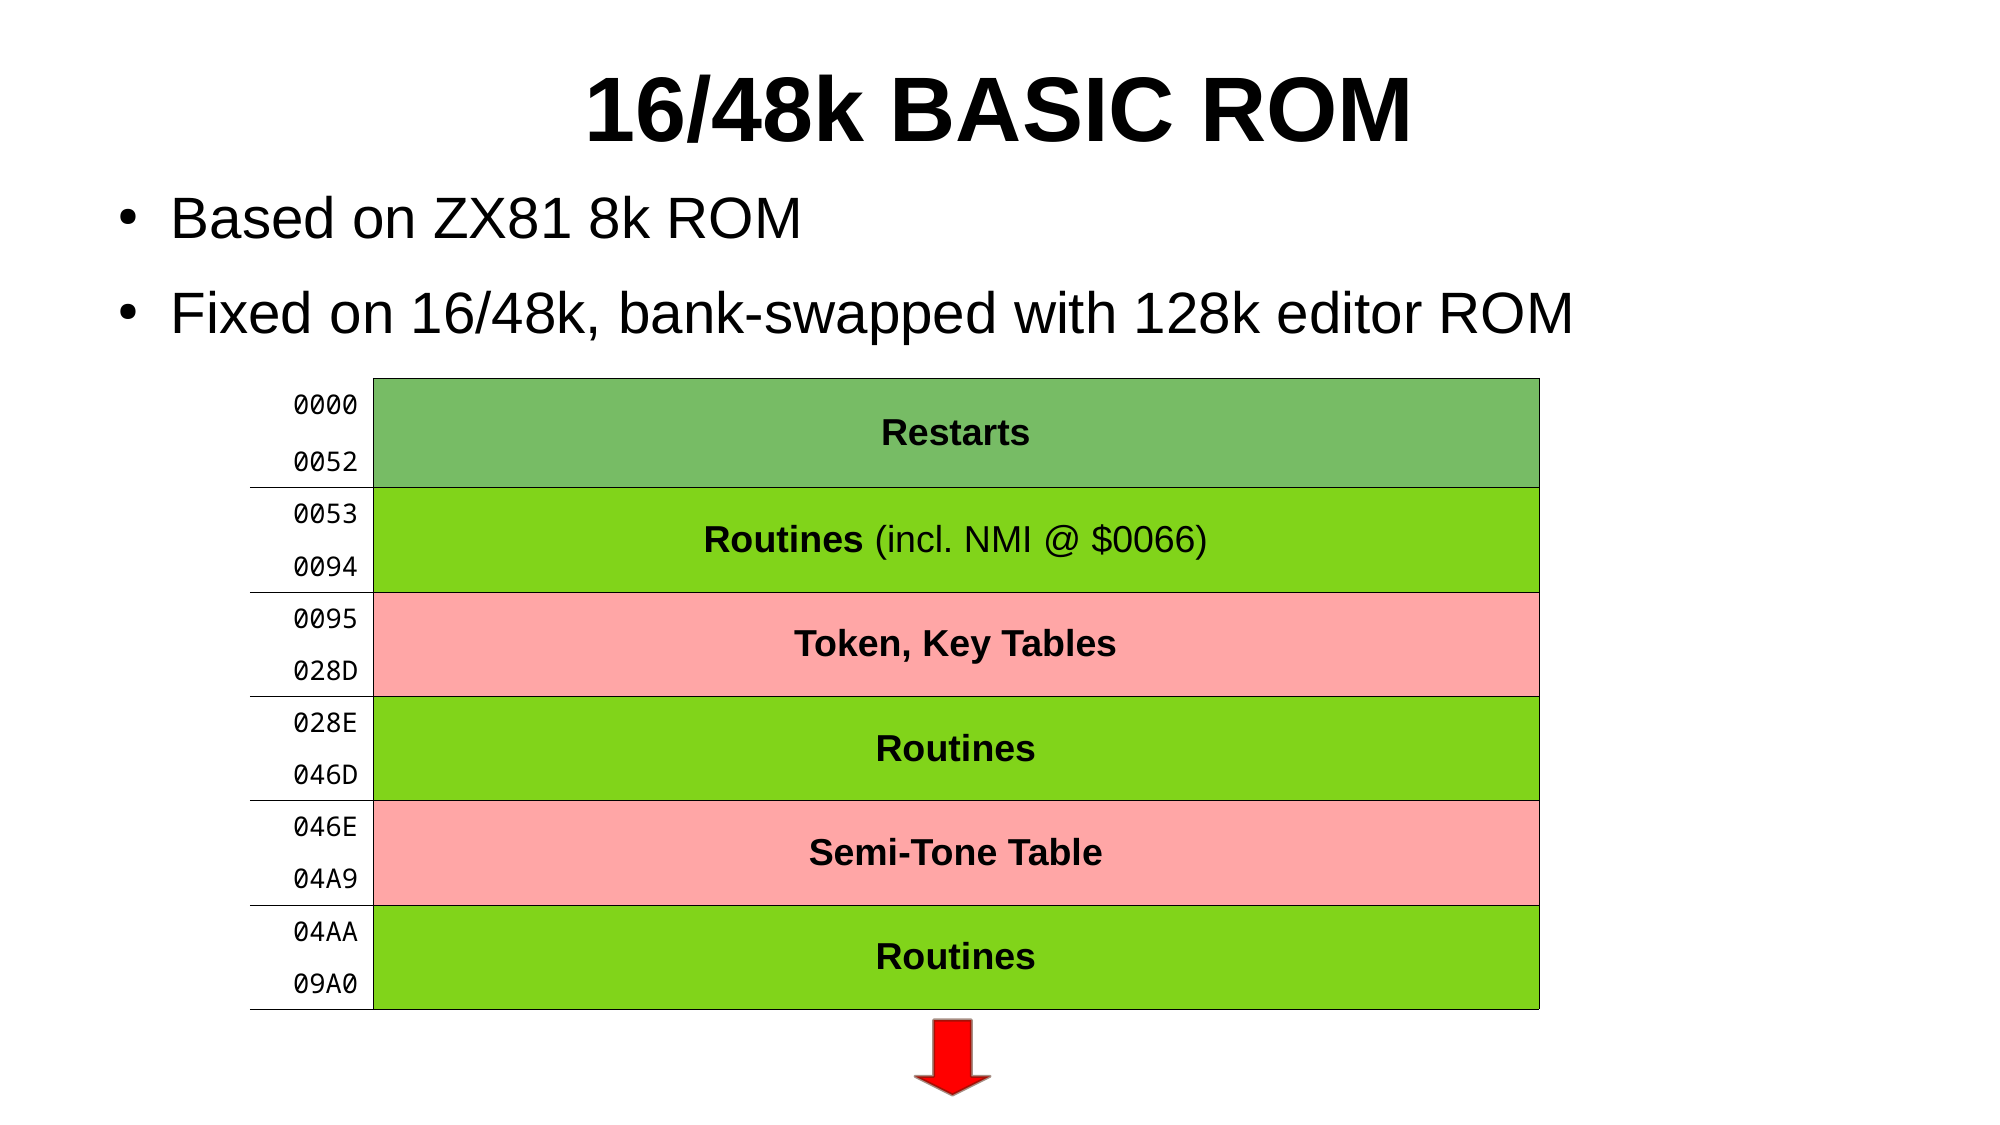

# 16/48k BASIC ROM
Based on ZX81 8k ROM
Fixed on 16/48k, bank-swapped with 128k editor ROM
| 0000 | Restarts |
| --- | --- |
| 0052 | |
| 0053 | Routines (incl. NMI @ $0066) |
| 0094 | |
| 0095 | Token, Key Tables |
| 028D | |
| 028E | Routines |
| 046D | |
| 046E | Semi-Tone Table |
| 04A9 | |
| 04AA | Routines |
| 09A0 | |